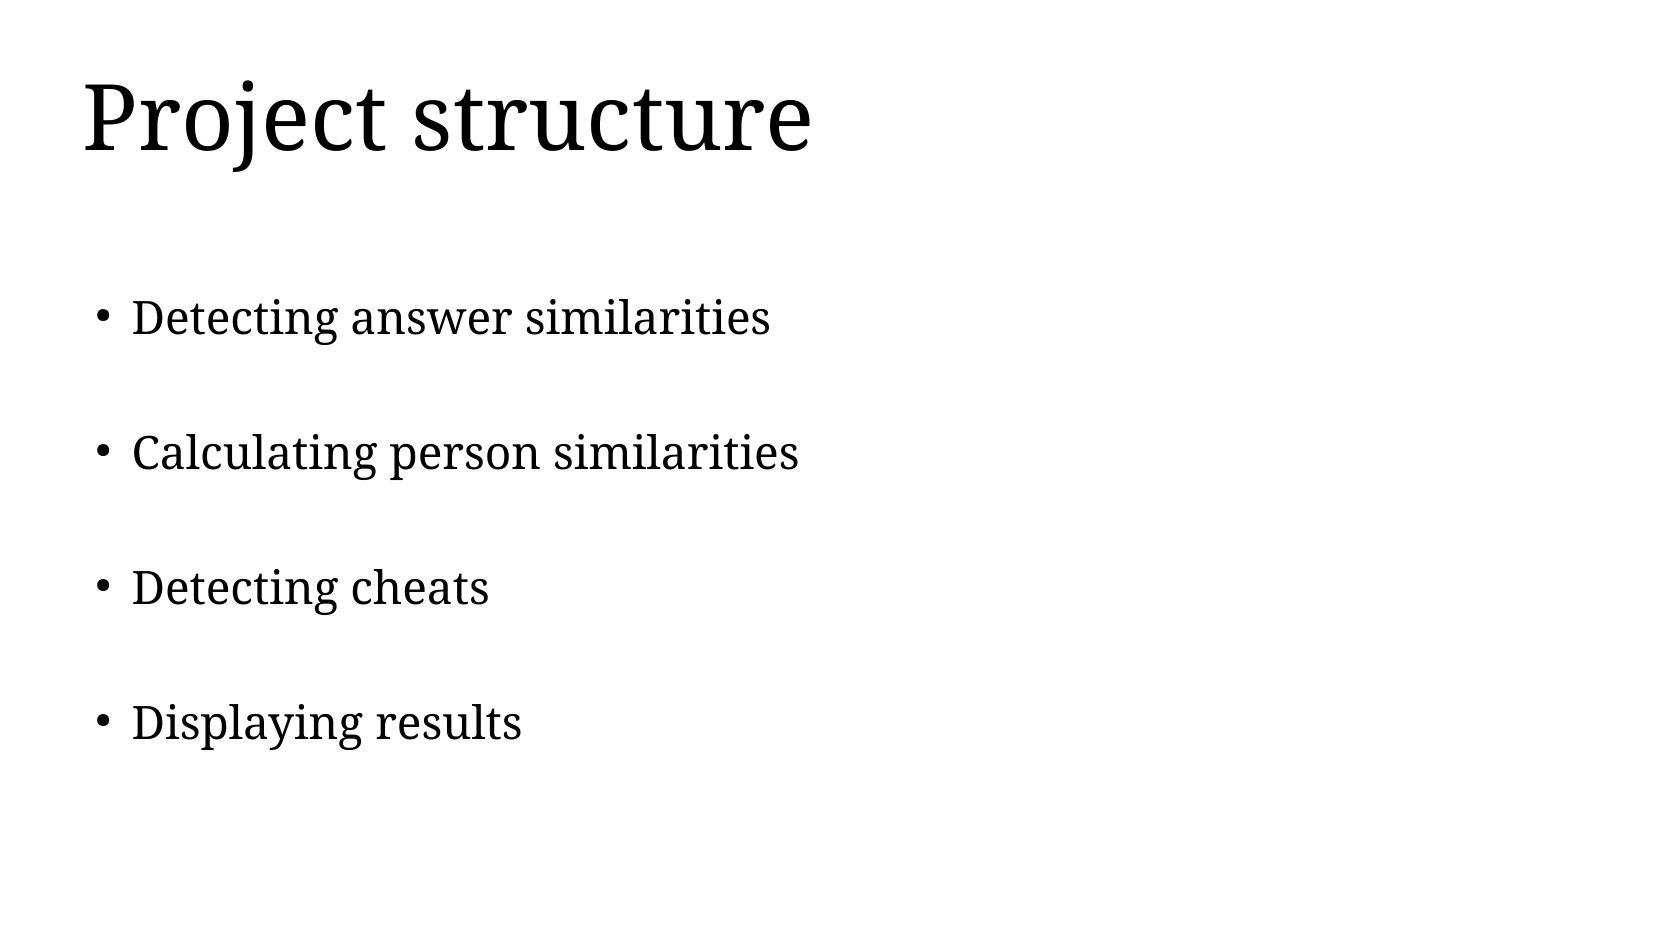

# Project structure
Detecting answer similarities
Calculating person similarities
Detecting cheats
Displaying results